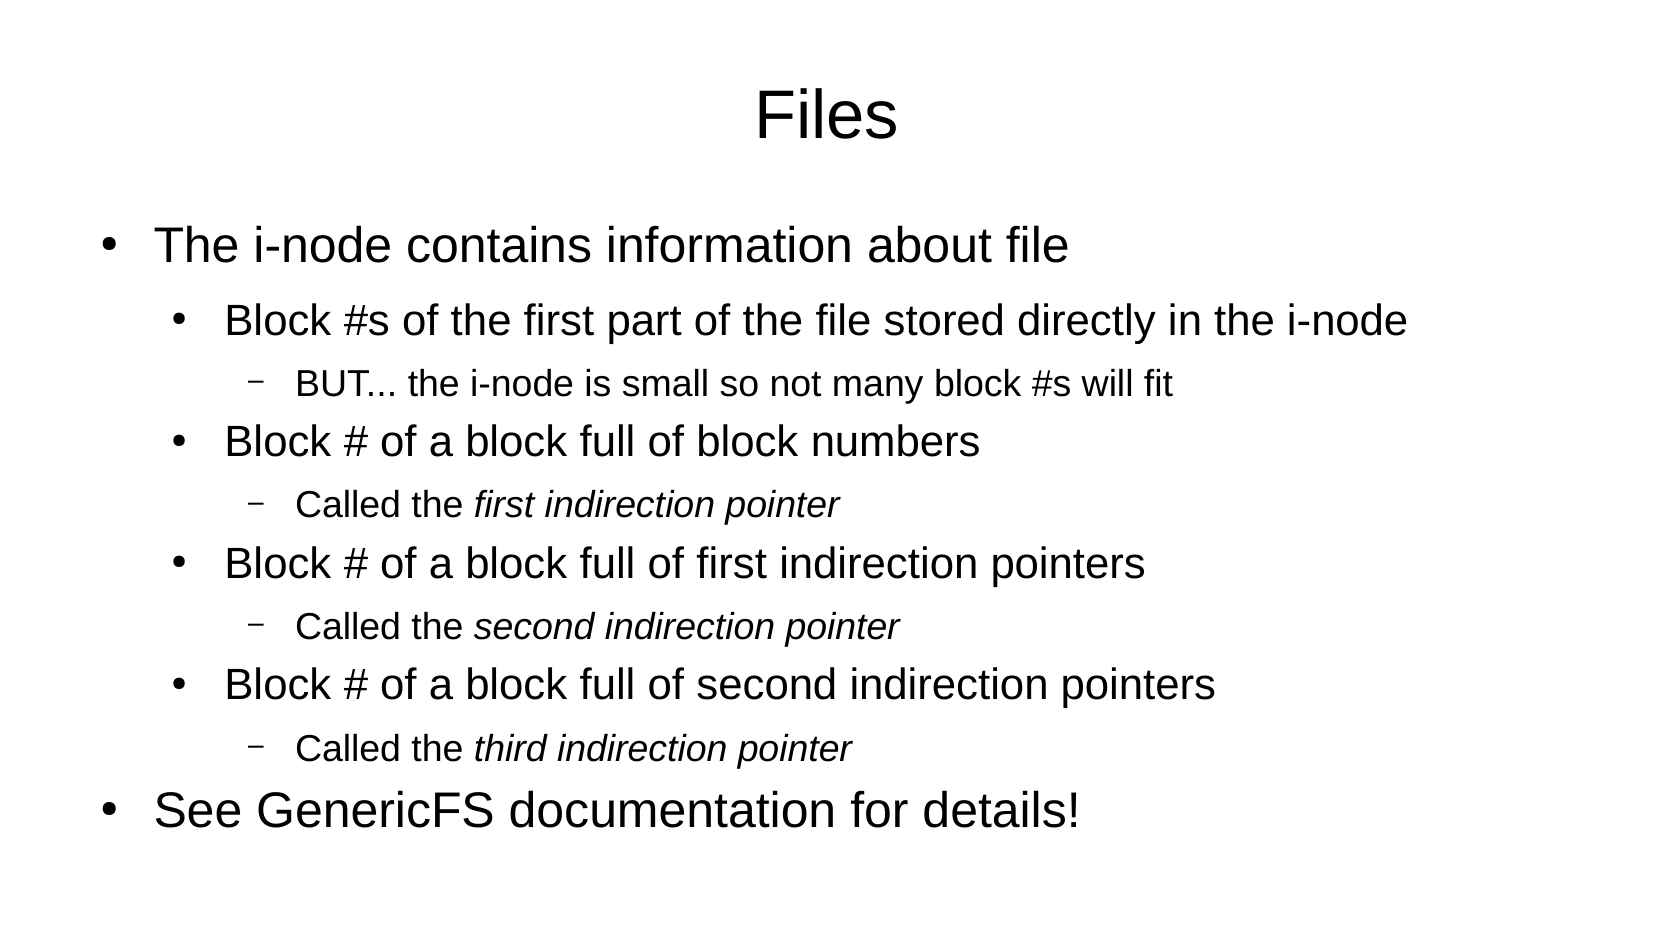

# Files
The i-node contains information about file
Block #s of the first part of the file stored directly in the i-node
BUT... the i-node is small so not many block #s will fit
Block # of a block full of block numbers
Called the first indirection pointer
Block # of a block full of first indirection pointers
Called the second indirection pointer
Block # of a block full of second indirection pointers
Called the third indirection pointer
See GenericFS documentation for details!